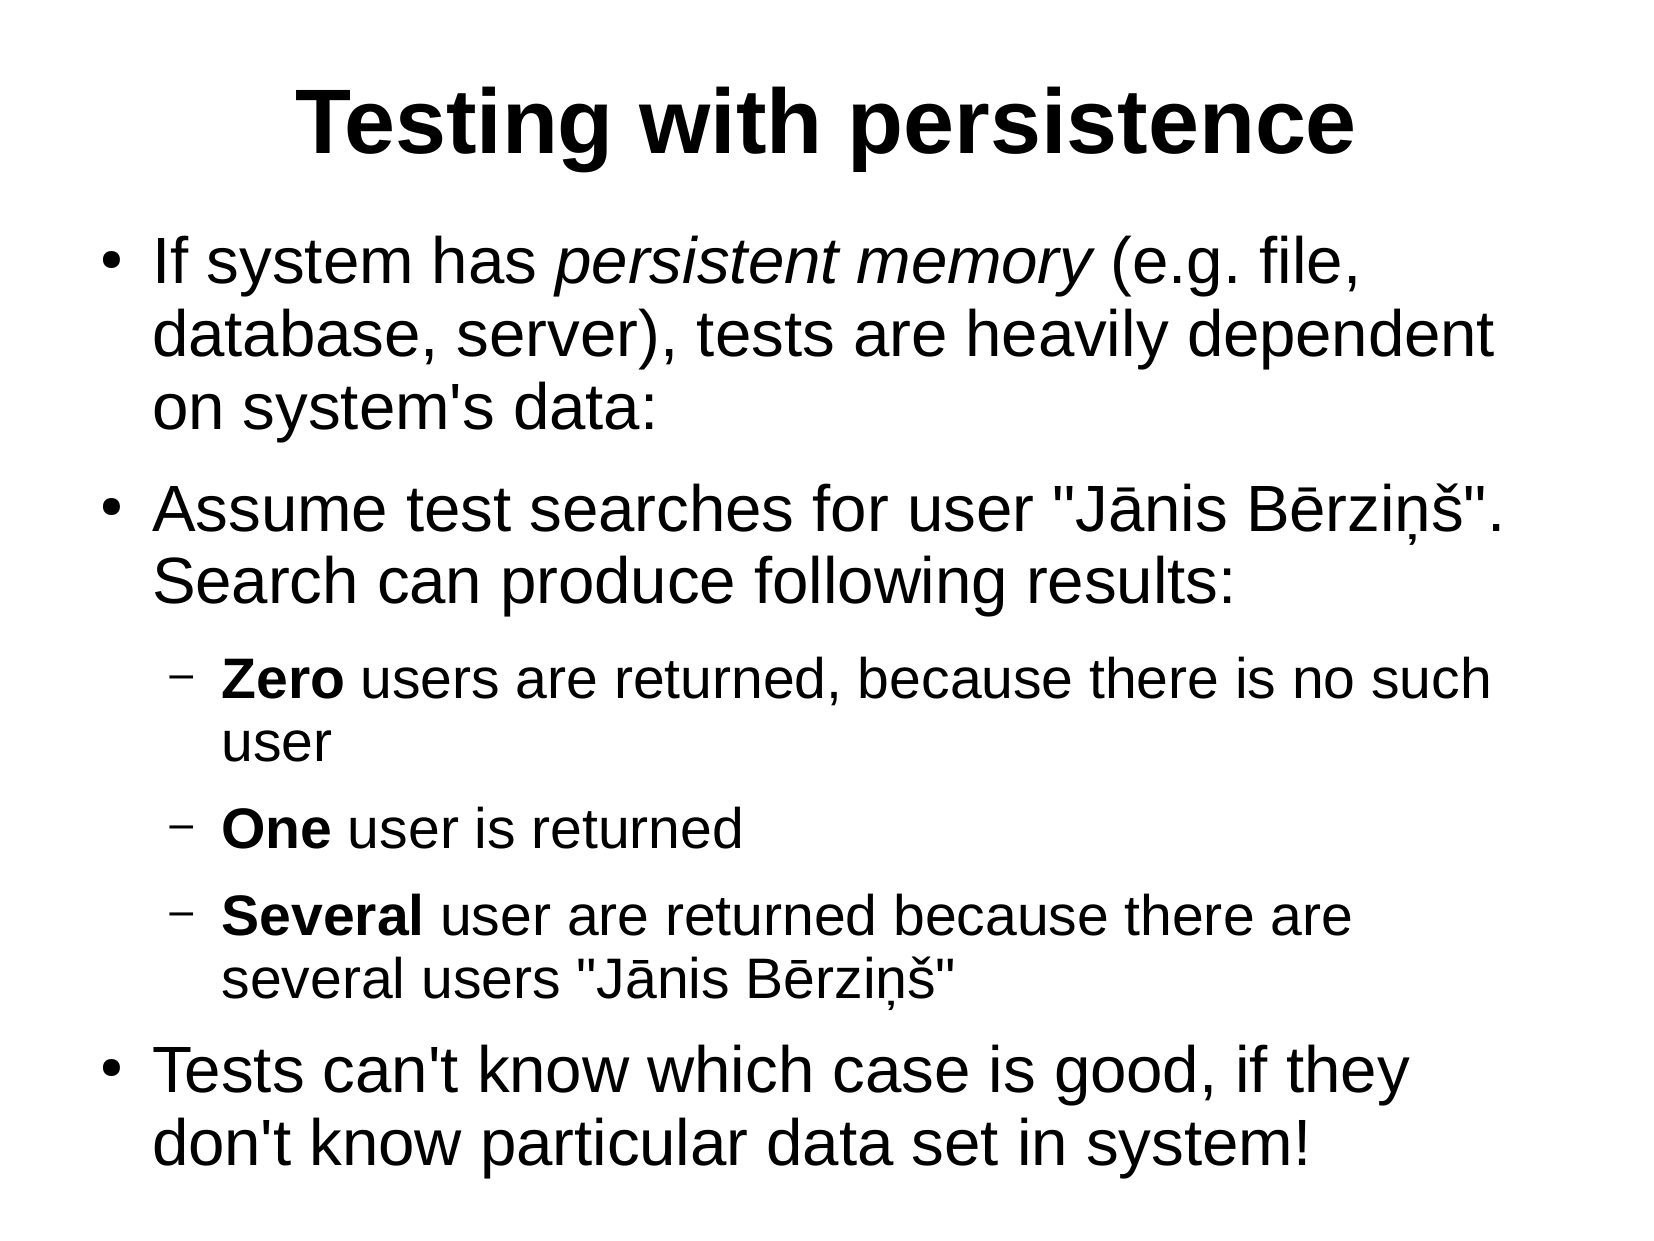

# Testing with persistence
If system has persistent memory (e.g. file, database, server), tests are heavily dependent on system's data:
Assume test searches for user "Jānis Bērziņš". Search can produce following results:
Zero users are returned, because there is no such user
One user is returned
Several user are returned because there are several users "Jānis Bērziņš"
Tests can't know which case is good, if they don't know particular data set in system!